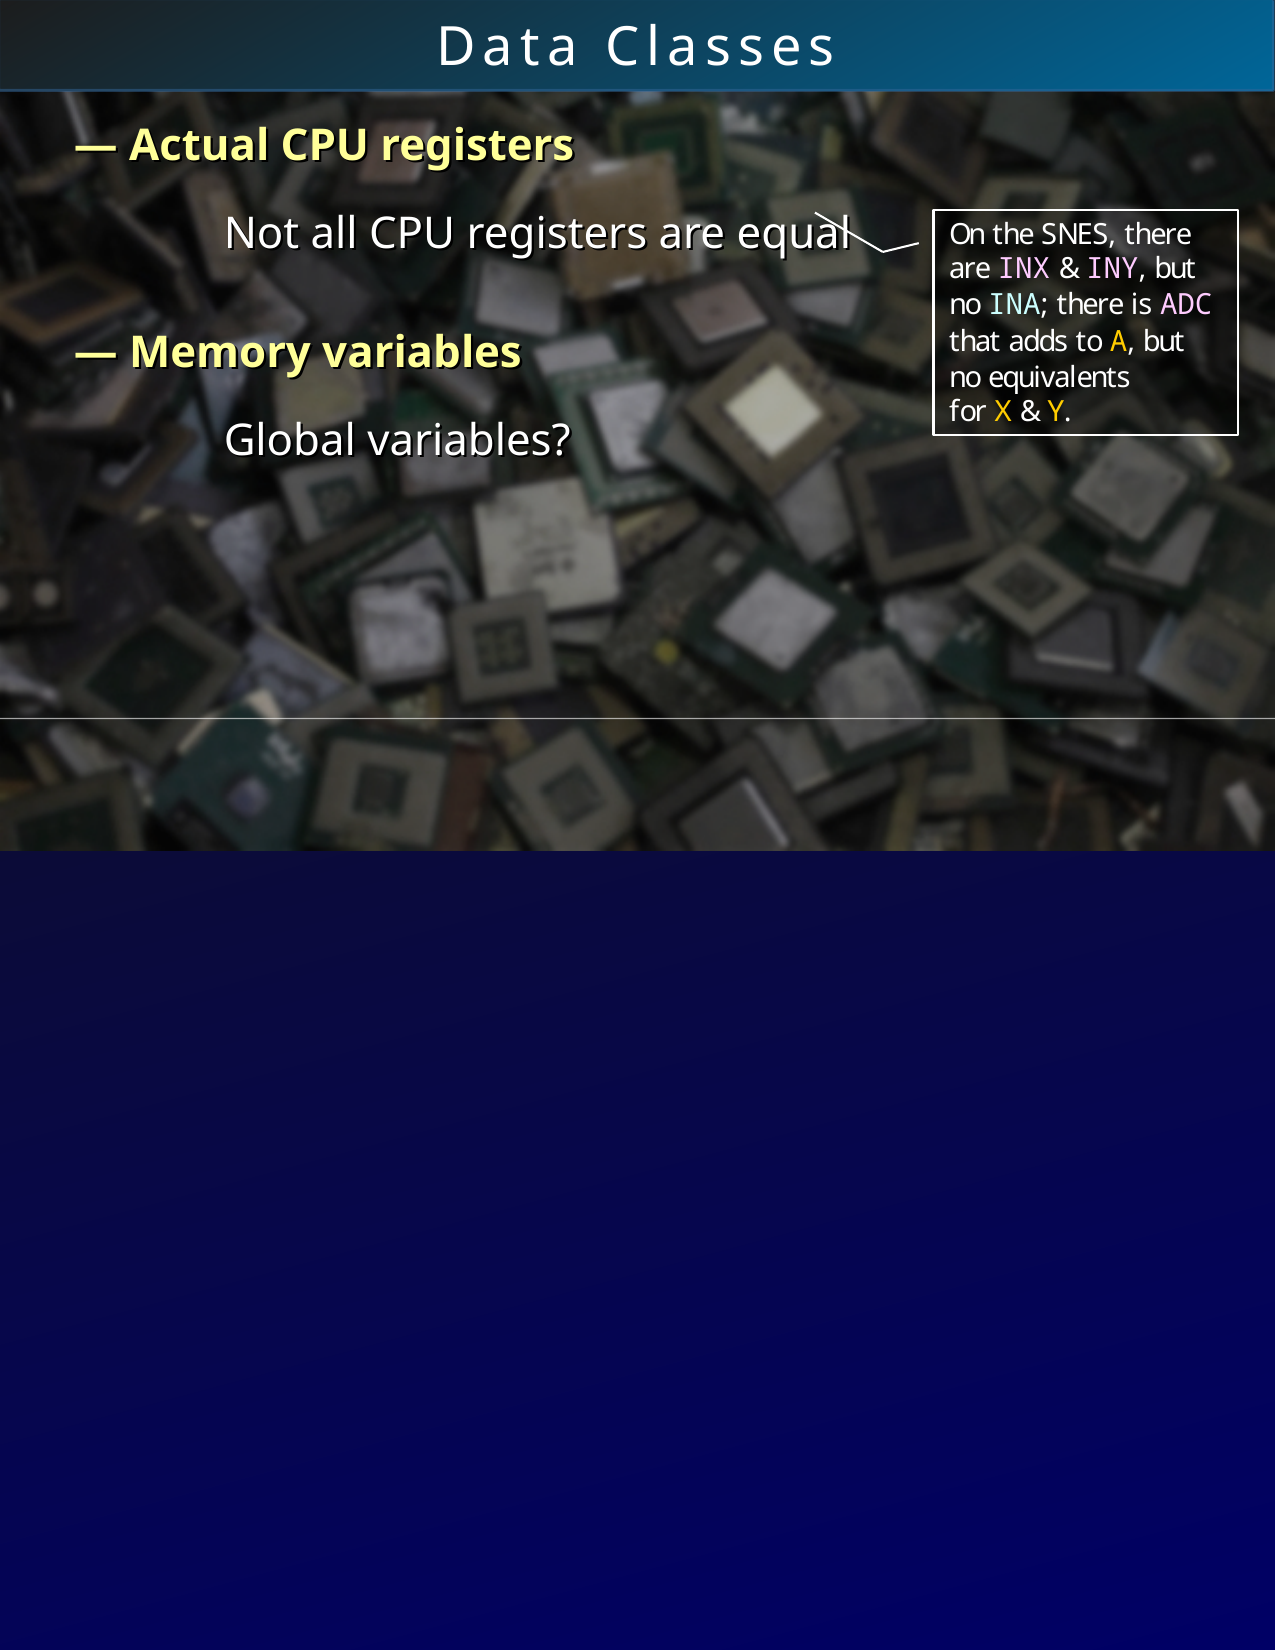

Data Classes
— Actual CPU registers
		Not all CPU registers are equal
— Memory variables
		Global variables?